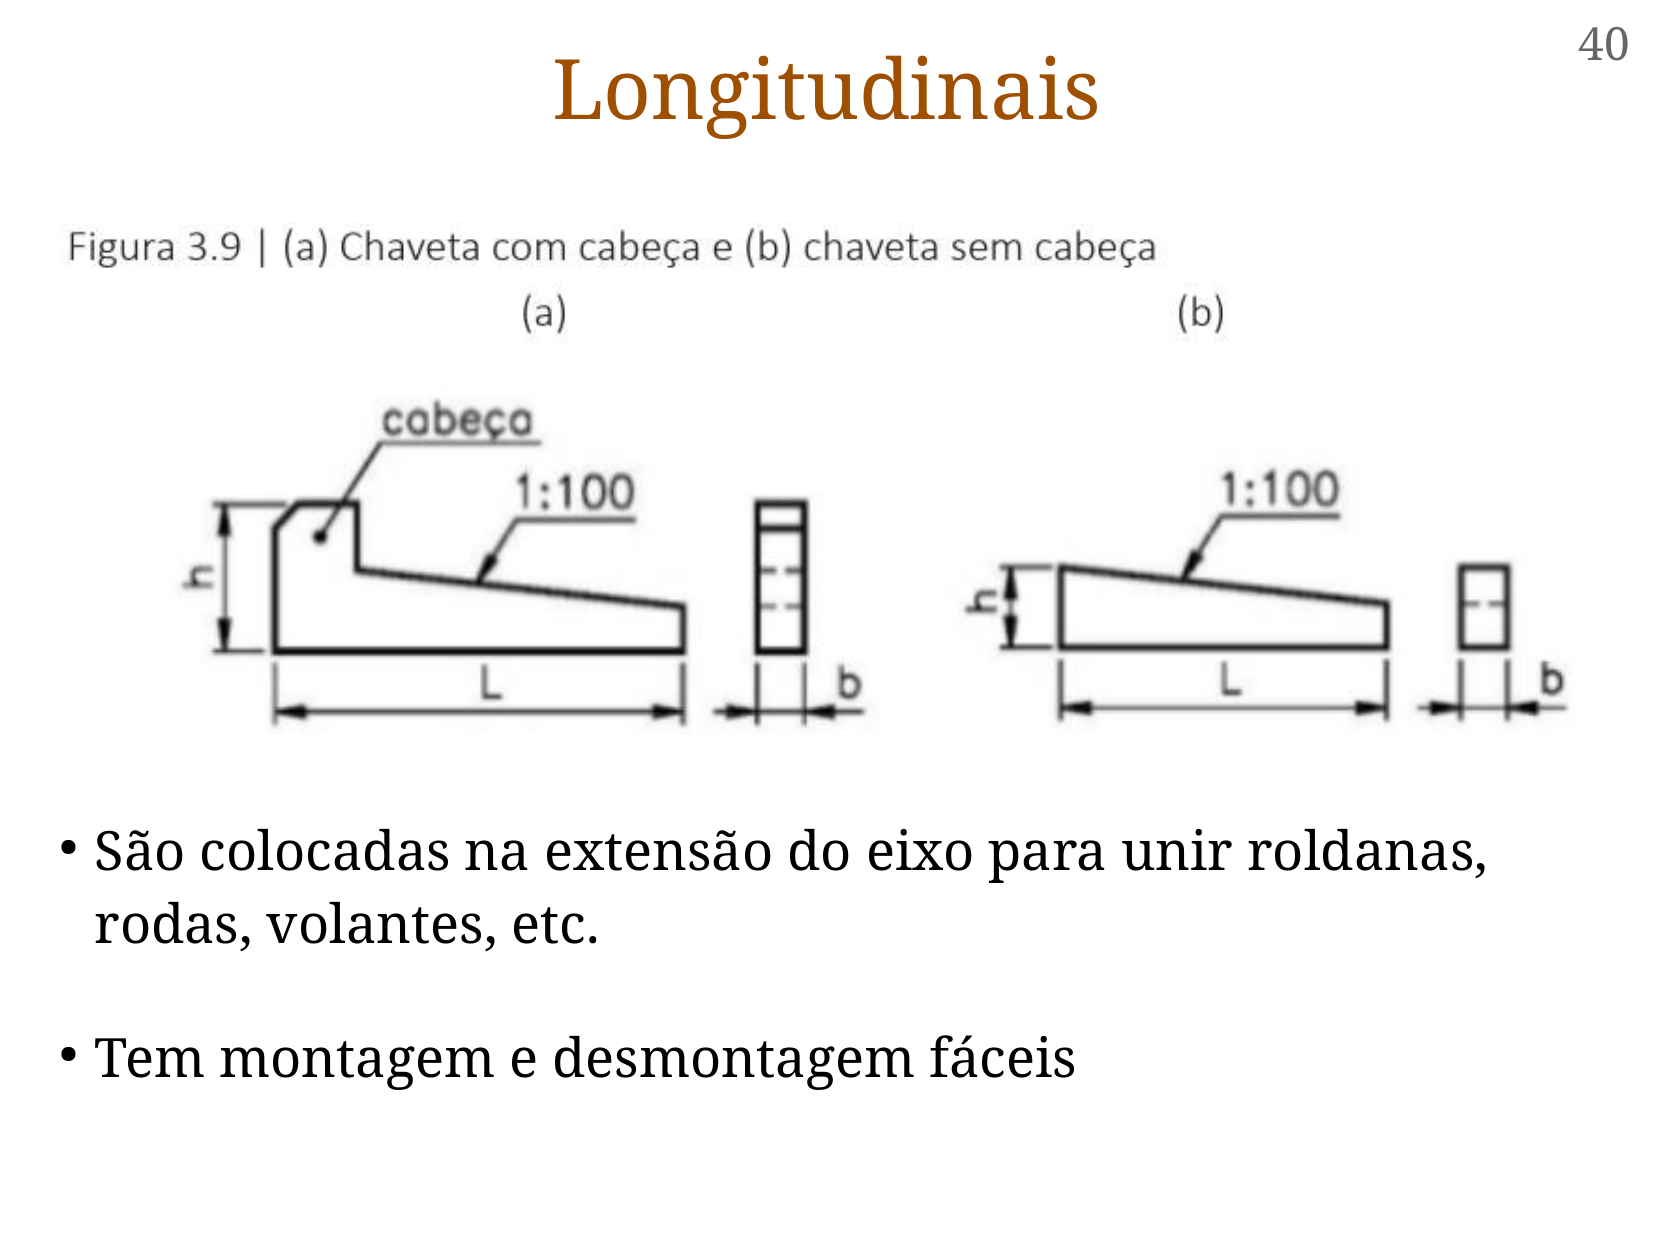

40
# Longitudinais
São colocadas na extensão do eixo para unir roldanas, rodas, volantes, etc.
Tem montagem e desmontagem fáceis